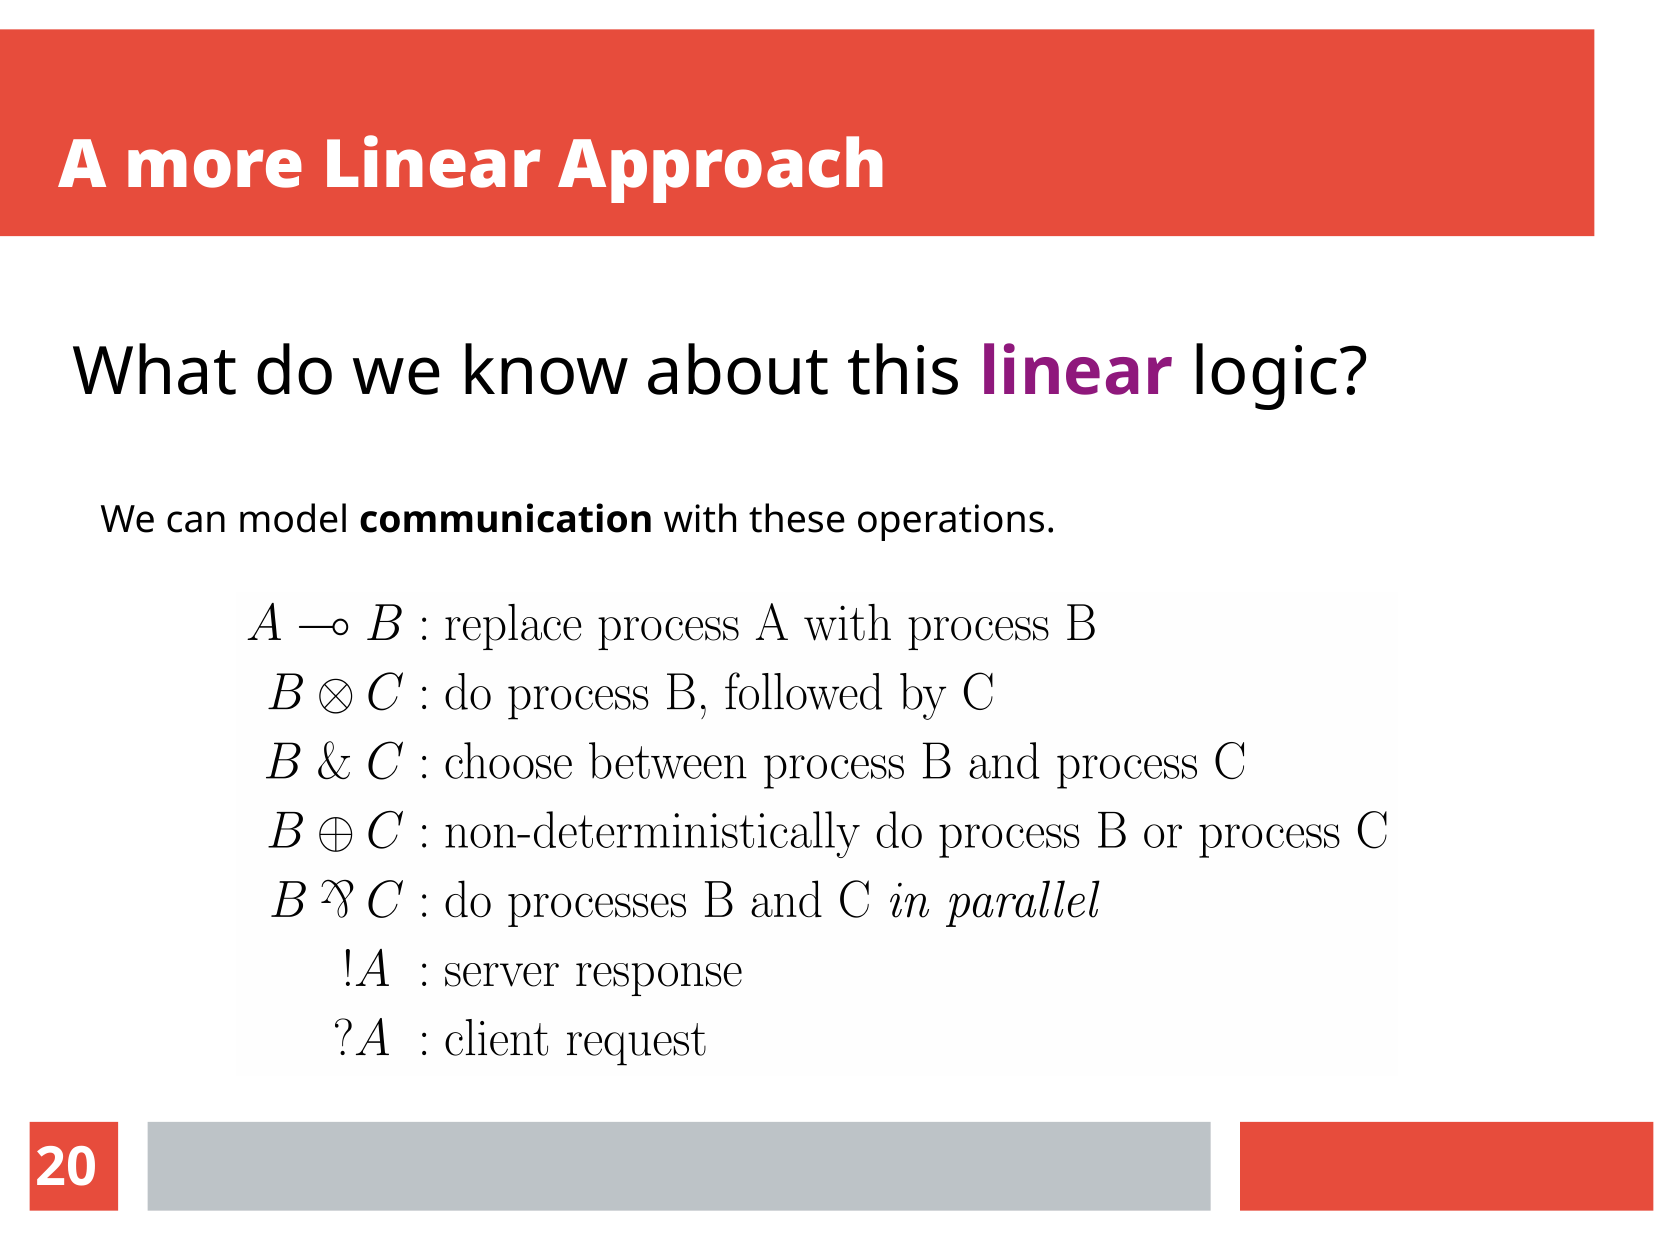

# A more Linear Approach
What do we know about this linear logic?
We can model communication with these operations.
20
63